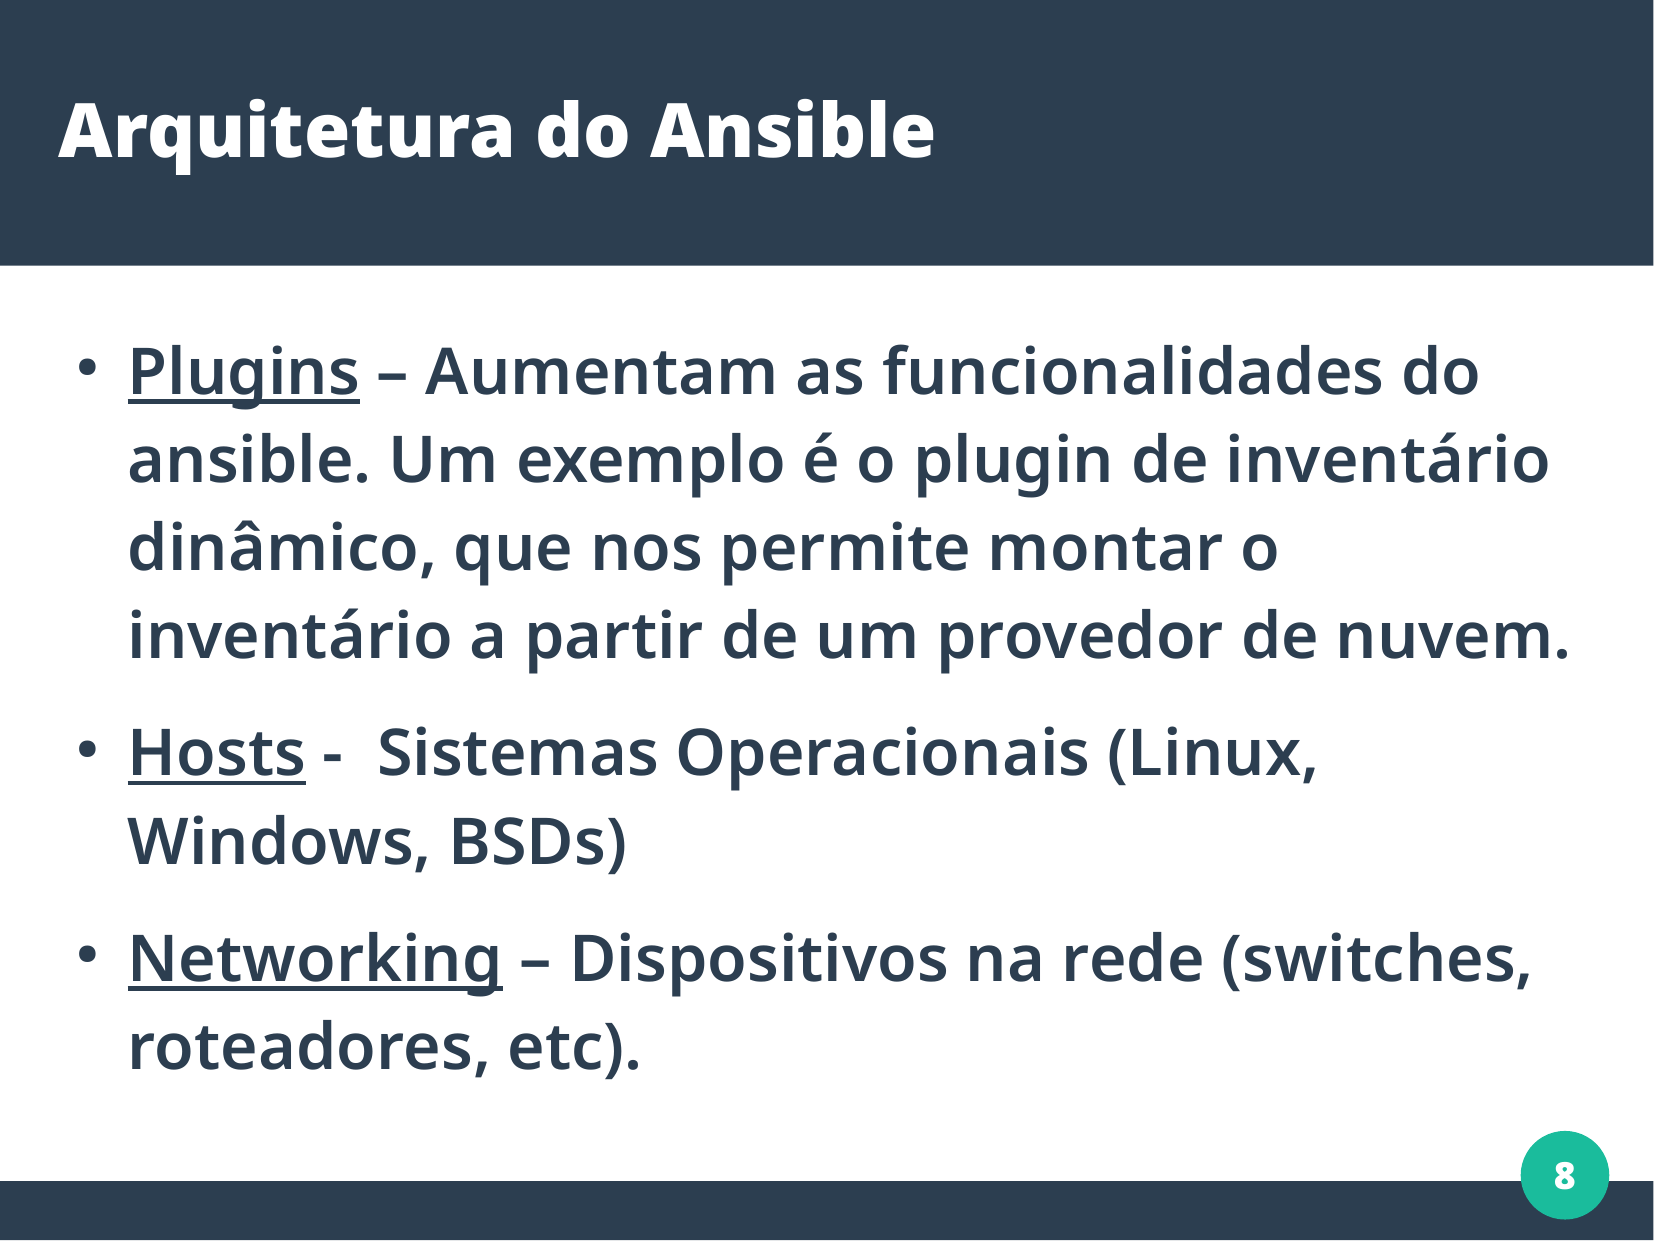

# Arquitetura do Ansible
Plugins – Aumentam as funcionalidades do ansible. Um exemplo é o plugin de inventário dinâmico, que nos permite montar o inventário a partir de um provedor de nuvem.
Hosts - Sistemas Operacionais (Linux, Windows, BSDs)
Networking – Dispositivos na rede (switches, roteadores, etc).
8